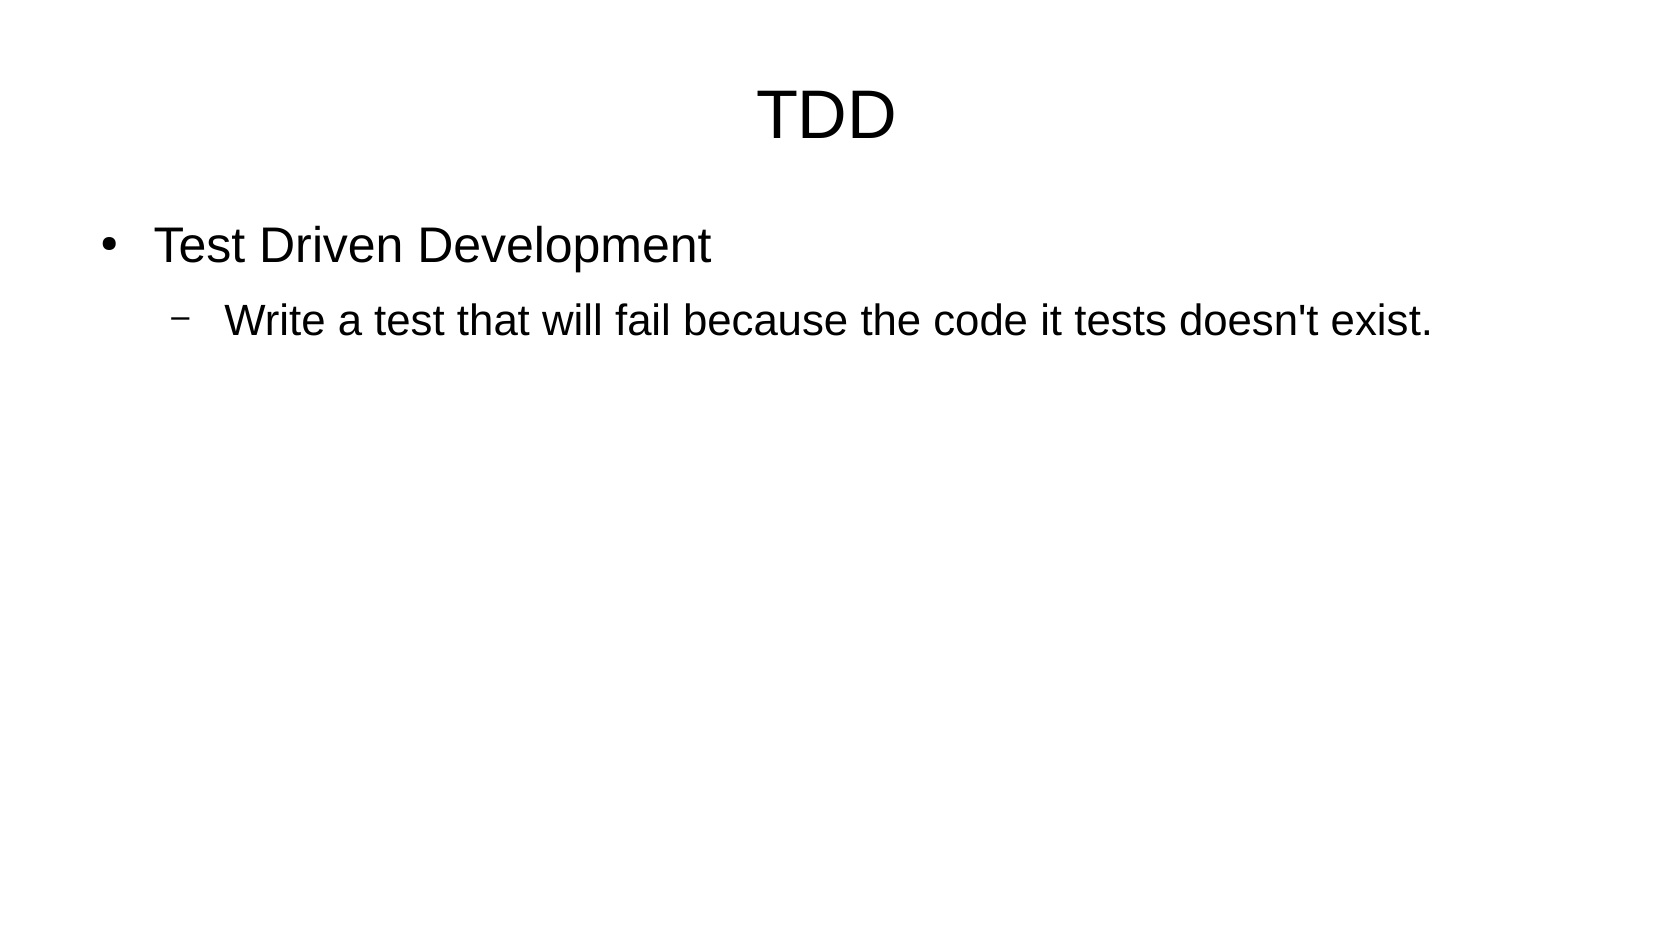

# TDD
Test Driven Development
Write a test that will fail because the code it tests doesn't exist.